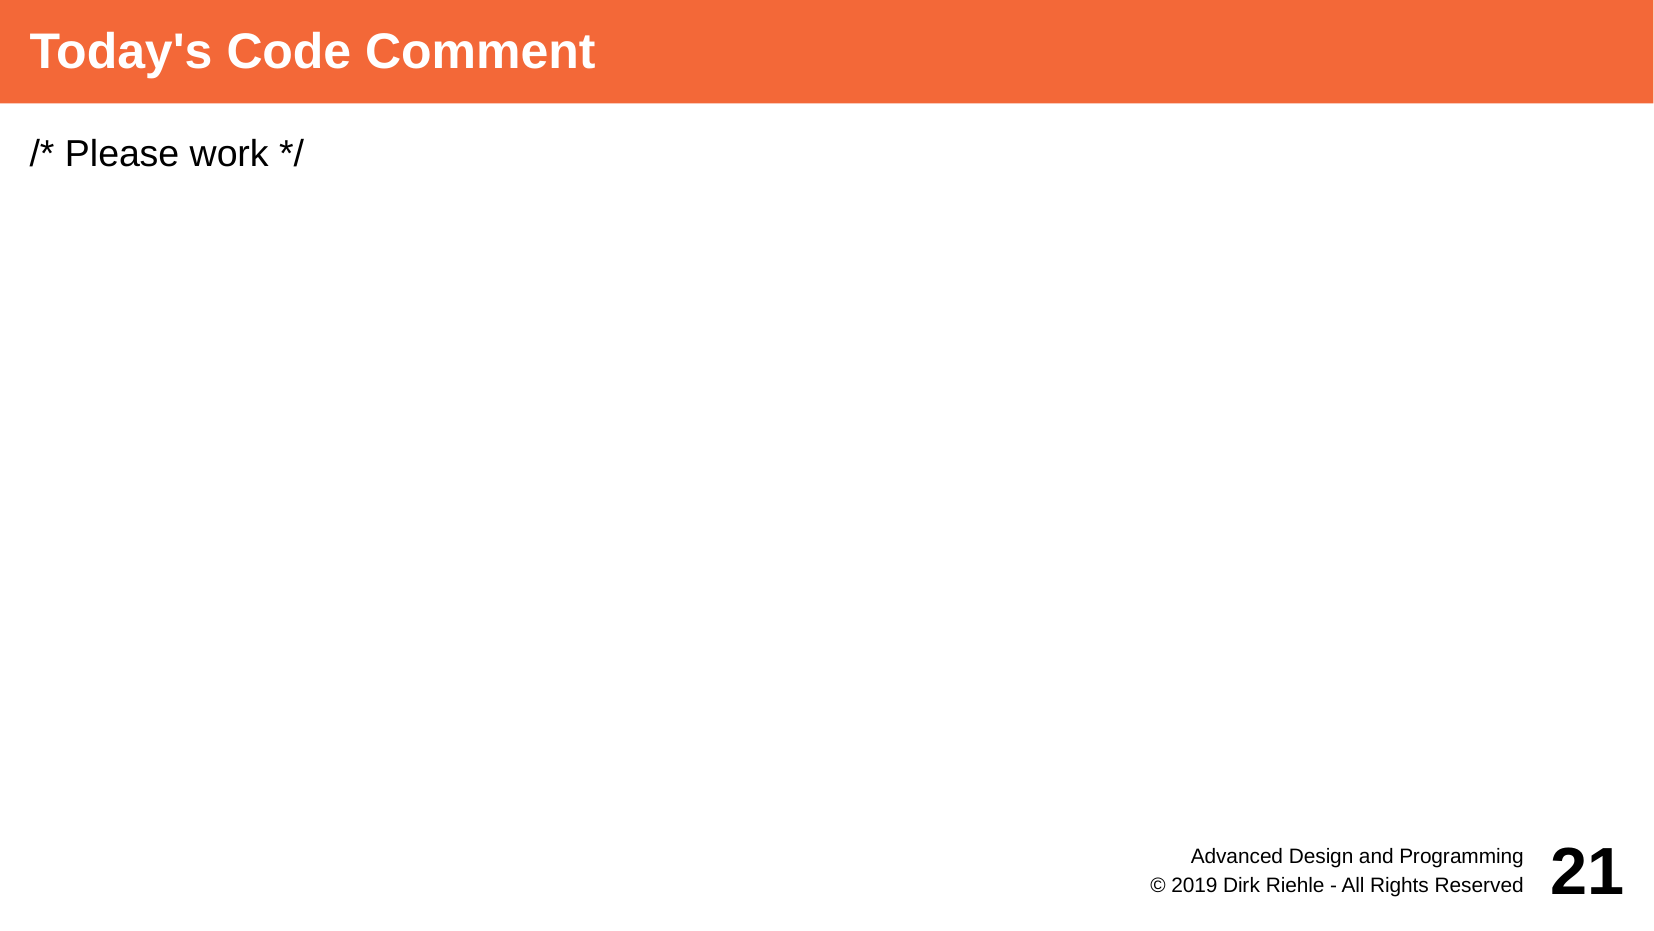

# Today's Code Comment
/* Please work */
Advanced Design and Programming
21
© 2019 Dirk Riehle - All Rights Reserved